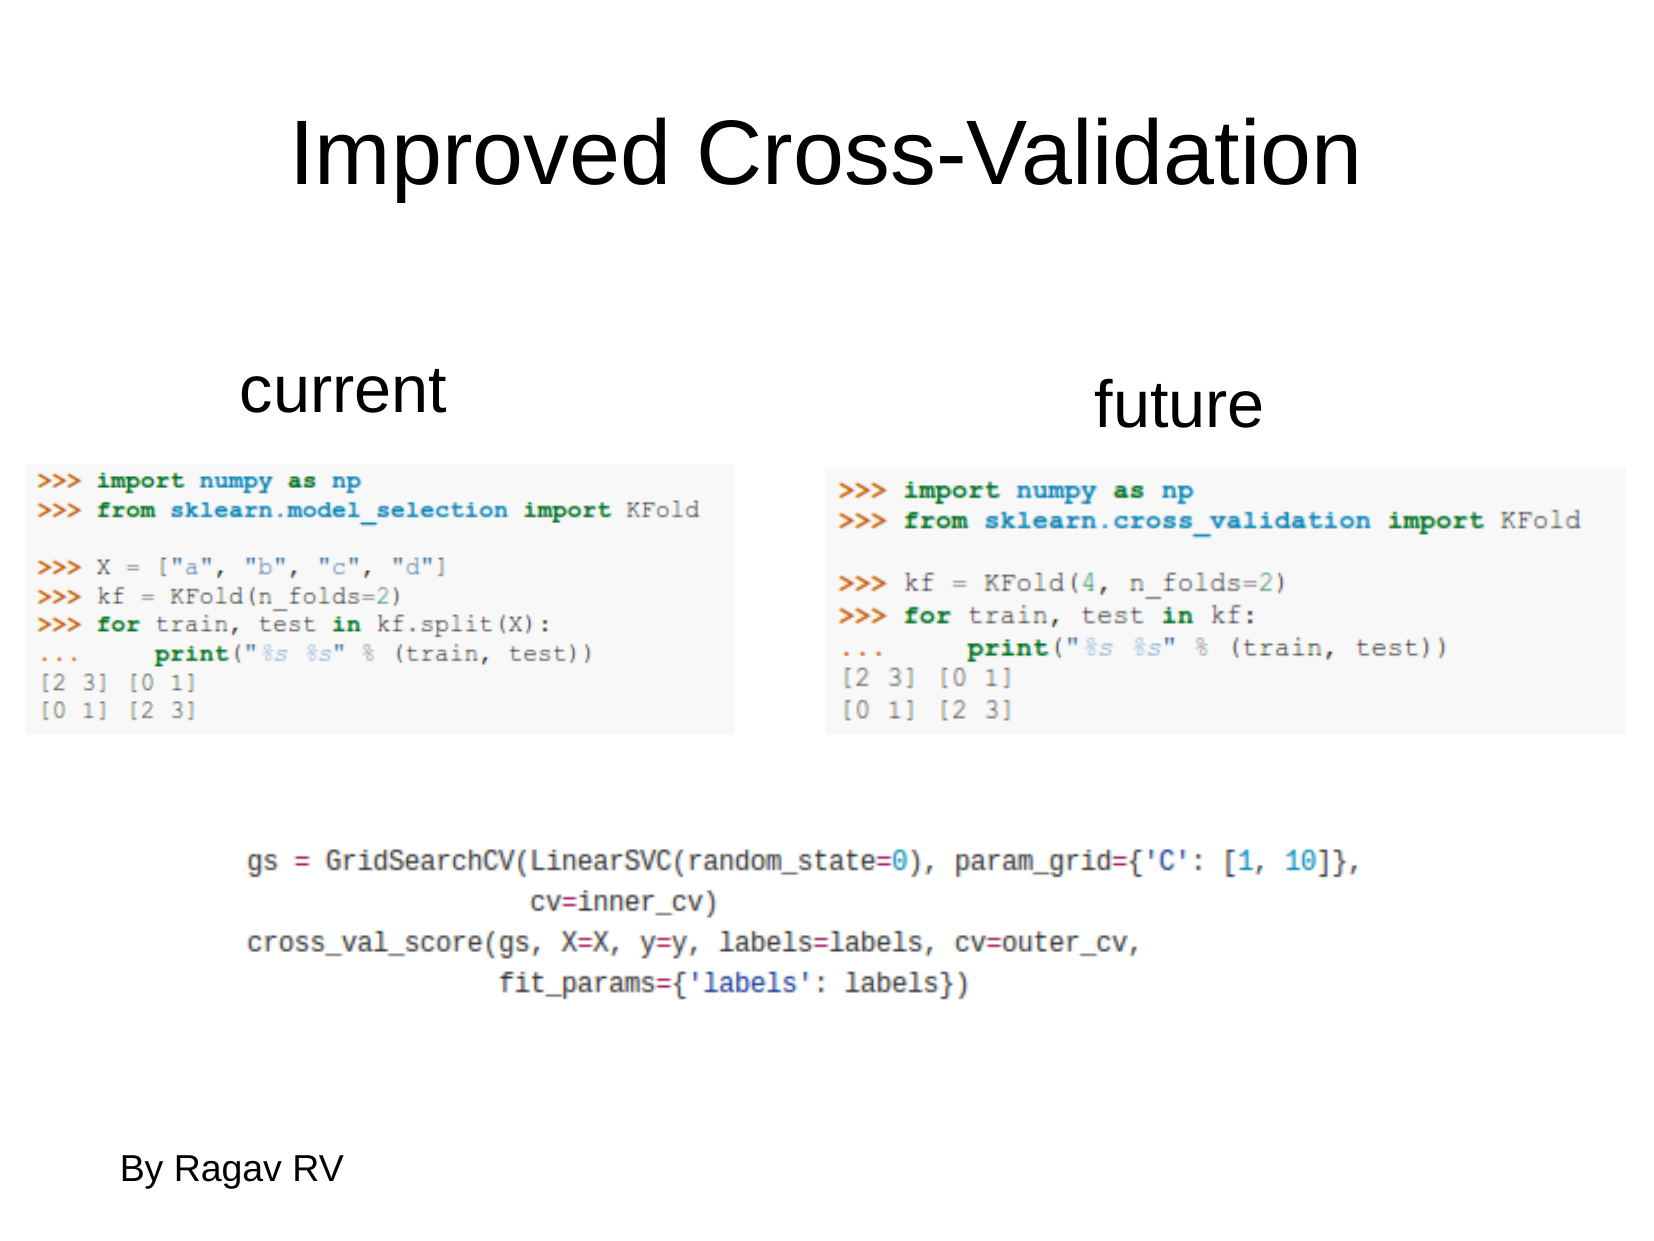

# Improved Cross-Validation
current
future
By Ragav RV